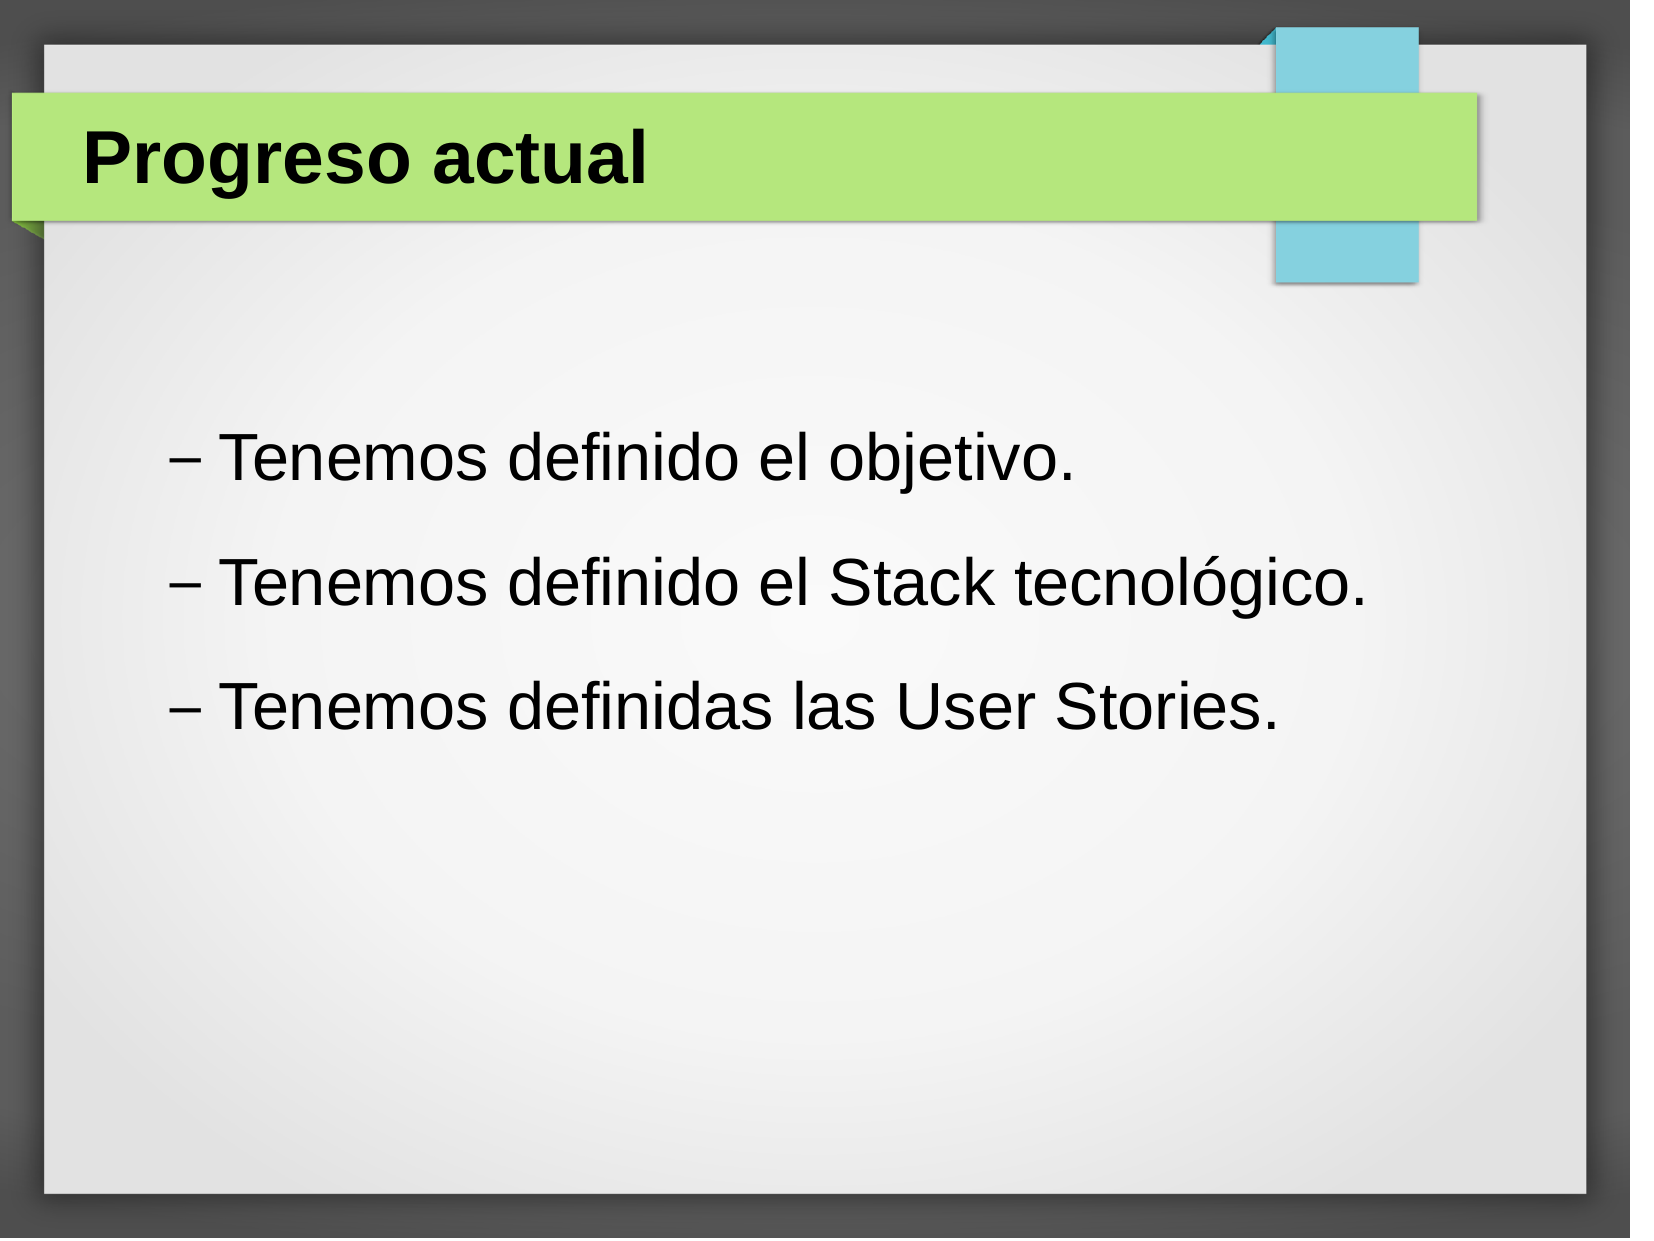

Progreso actual
Tenemos definido el objetivo.
Tenemos definido el Stack tecnológico.
Tenemos definidas las User Stories.